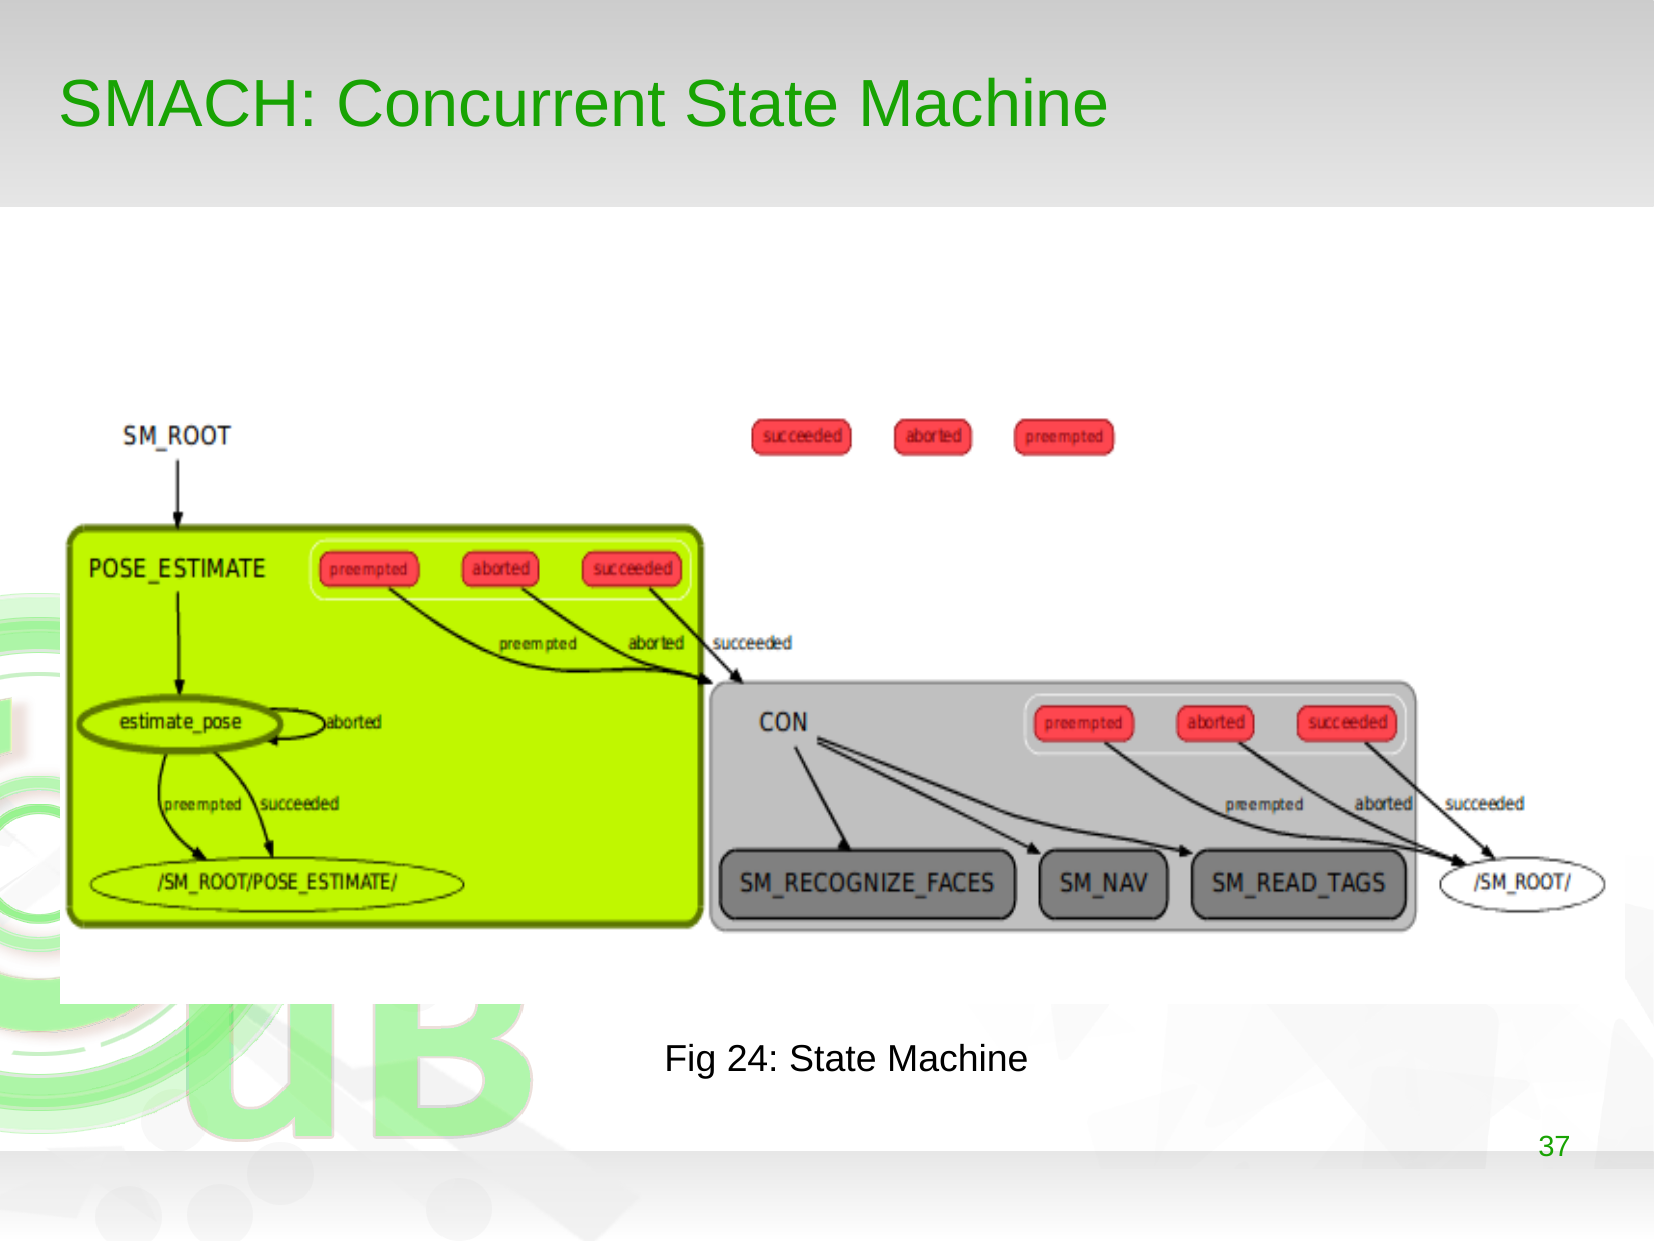

# SMACH: Concurrent State Machine
Fig 24: State Machine
37